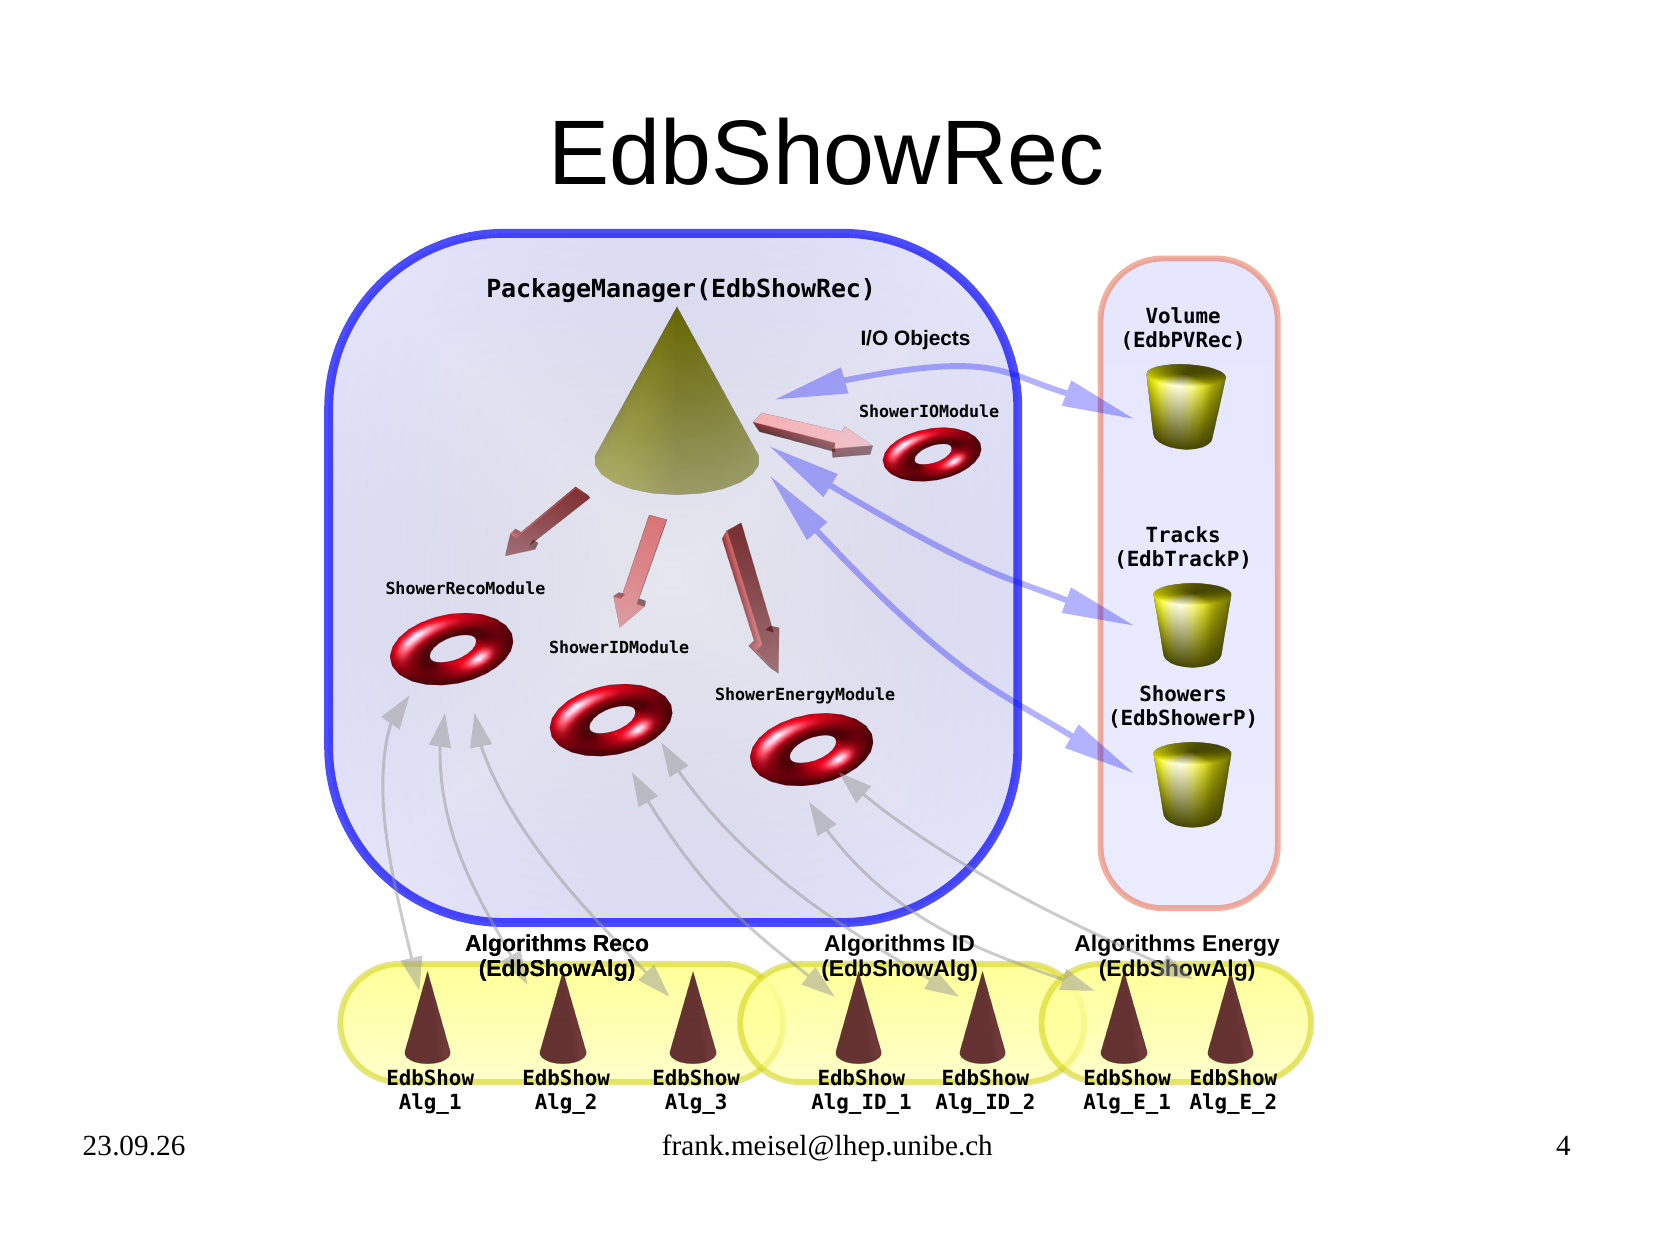

# EdbShowRec
PackageManager(EdbShowRec)
Volume
(EdbPVRec)
I/O Objects
ShowerIOModule
Tracks
(EdbTrackP)
ShowerRecoModule
ShowerIDModule
Showers
(EdbShowerP)
ShowerEnergyModule
Algorithms Reco (EdbShowAlg)
Algorithms Reco (EdbShowAlg)
Algorithms ID (EdbShowAlg)
Algorithms Energy (EdbShowAlg)
EdbShow
Alg_1
EdbShow
Alg_2
EdbShow
Alg_3
EdbShow
Alg_ID_1
EdbShow
Alg_ID_2
EdbShow
Alg_E_1
EdbShow
Alg_E_2
frank.meisel@lhep.unibe.ch
4